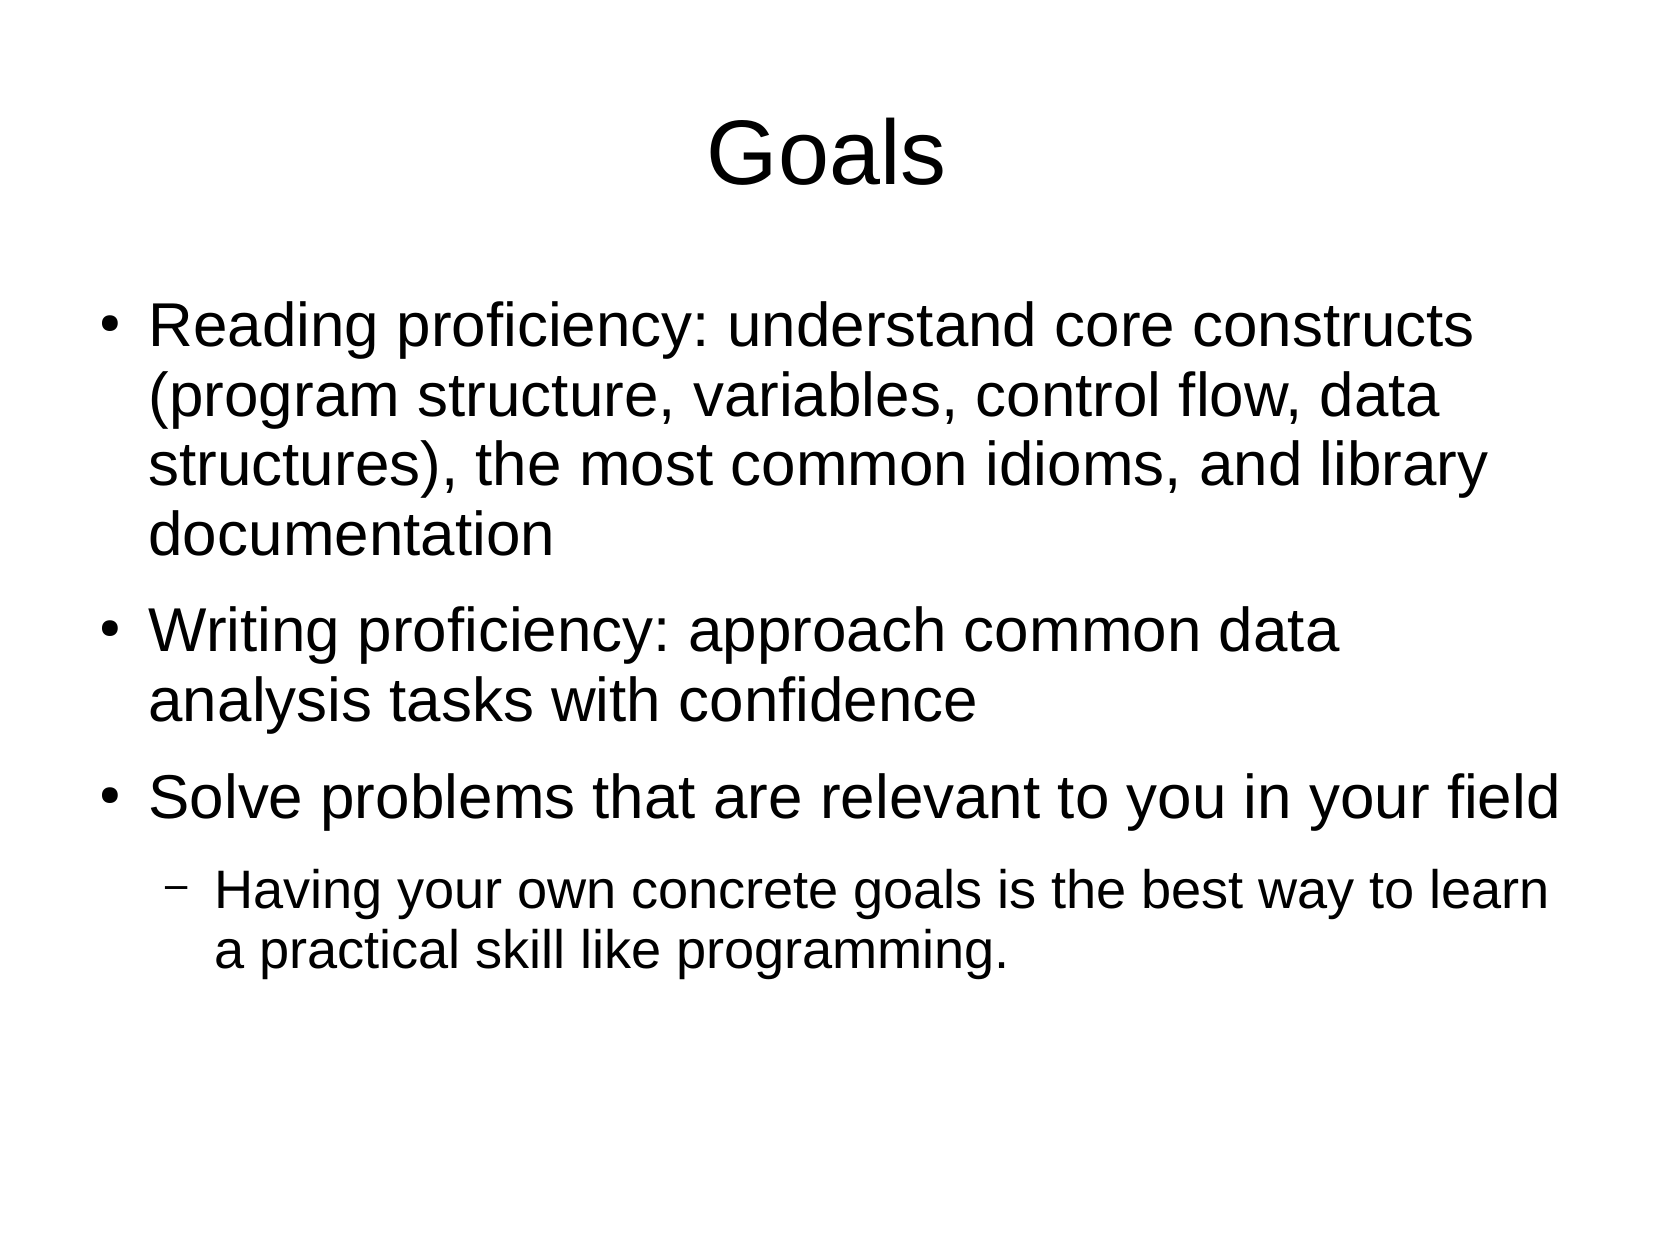

# Goals
Reading proficiency: understand core constructs (program structure, variables, control flow, data structures), the most common idioms, and library documentation
Writing proficiency: approach common data analysis tasks with confidence
Solve problems that are relevant to you in your field
Having your own concrete goals is the best way to learn a practical skill like programming.